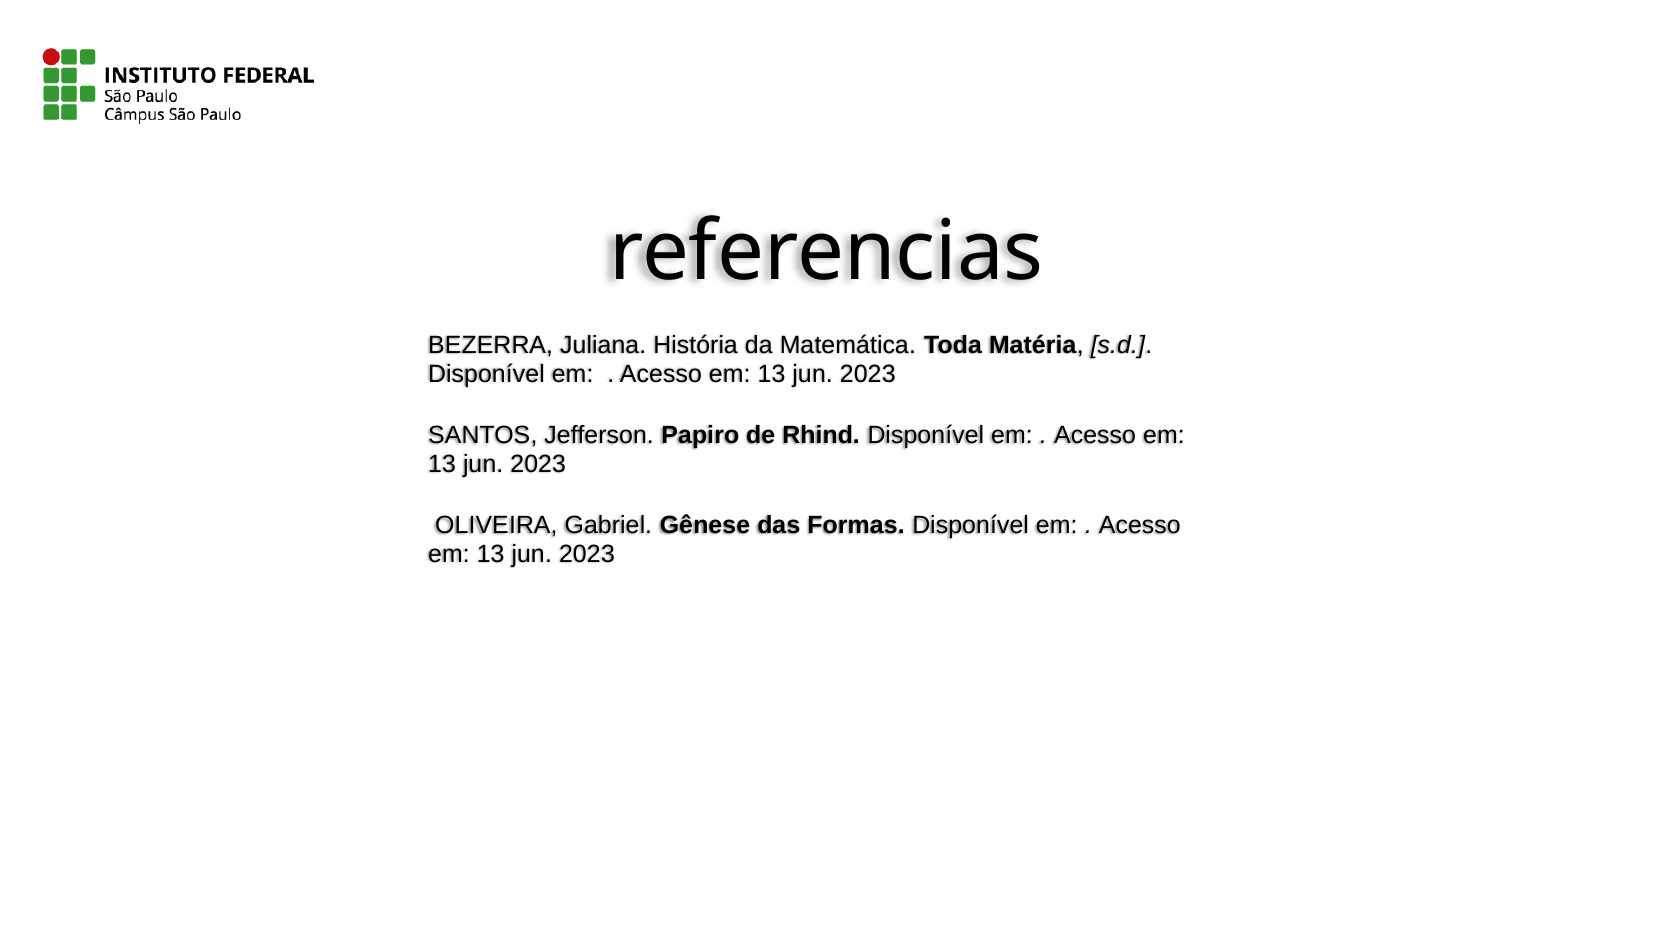

# referencias
BEZERRA, Juliana. História da Matemática. Toda Matéria, [s.d.]. Disponível em: . Acesso em: 13 jun. 2023
SANTOS, Jefferson. Papiro de Rhind. Disponível em: . Acesso em: 13 jun. 2023
 OLIVEIRA, Gabriel. Gênese das Formas. Disponível em: . Acesso em: 13 jun. 2023